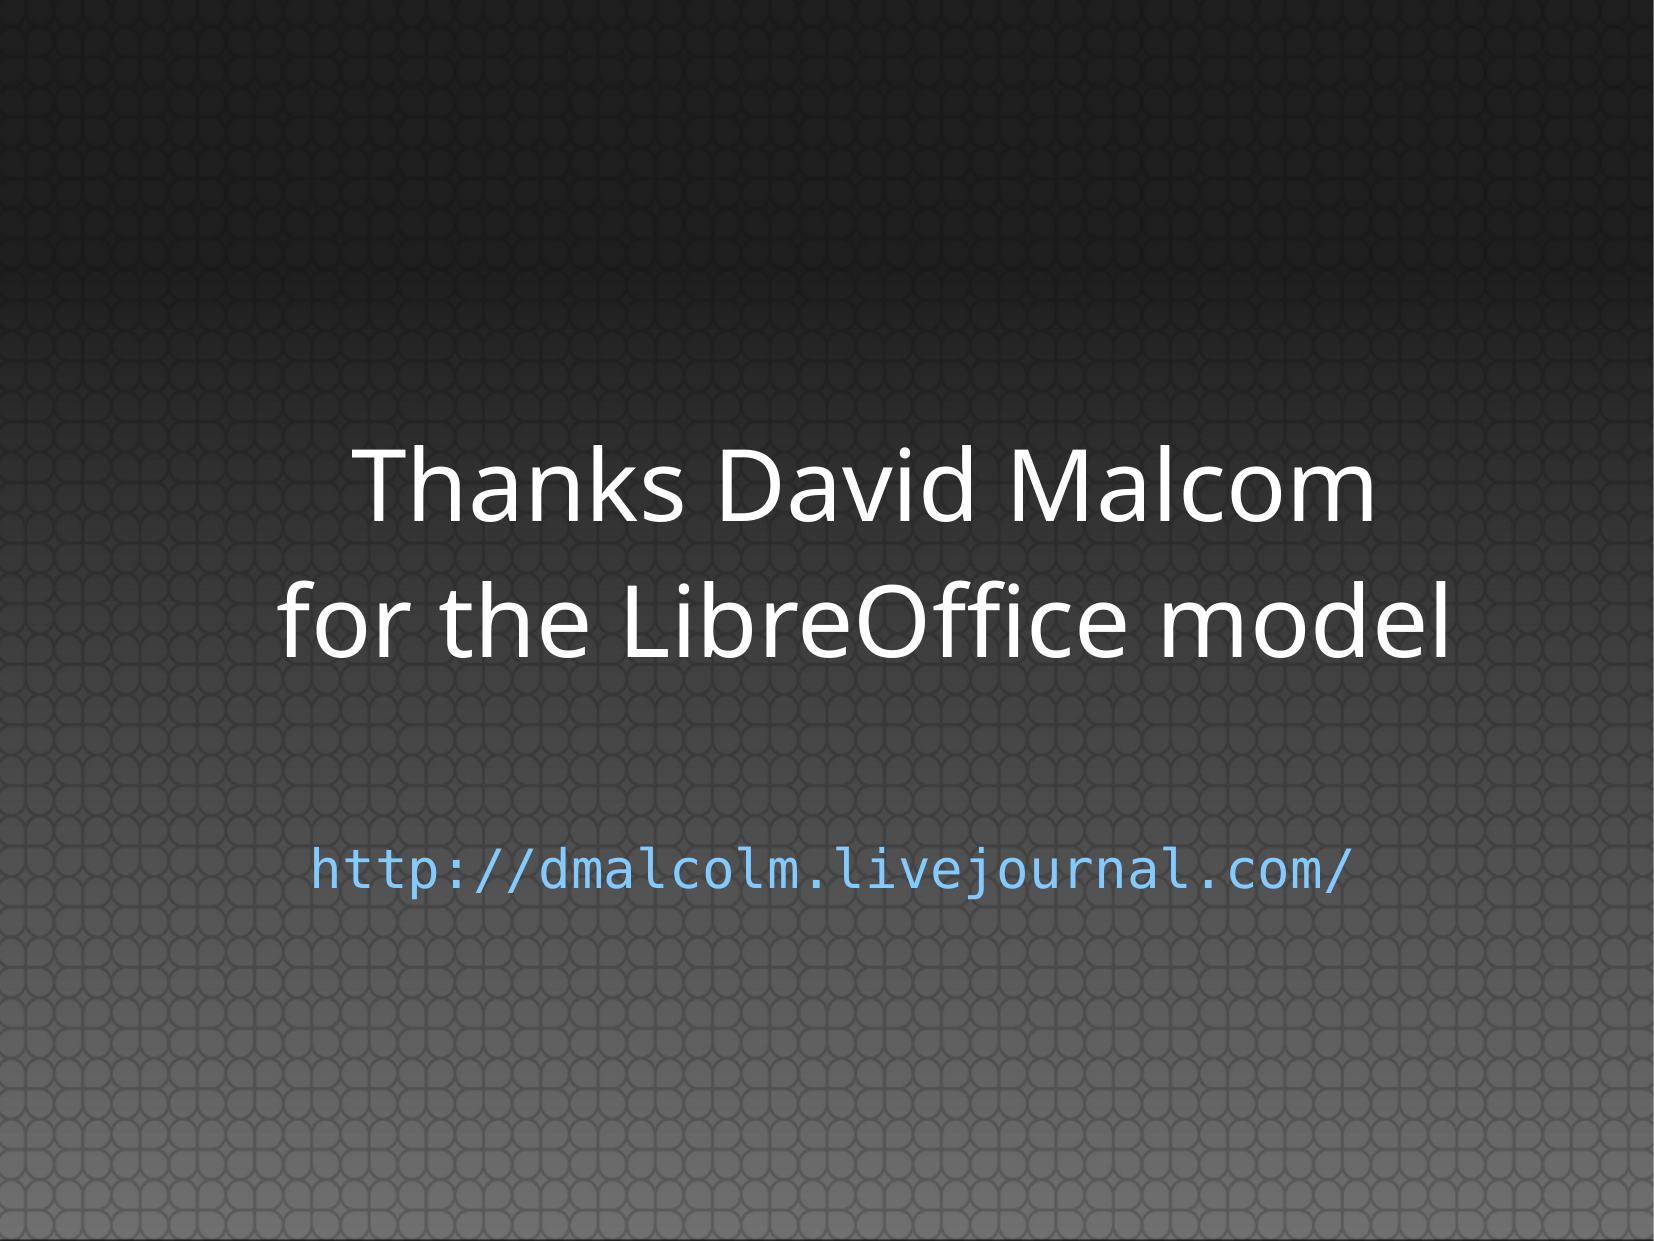

# Thanks David Malcom for the LibreOffice model
http://dmalcolm.livejournal.com/